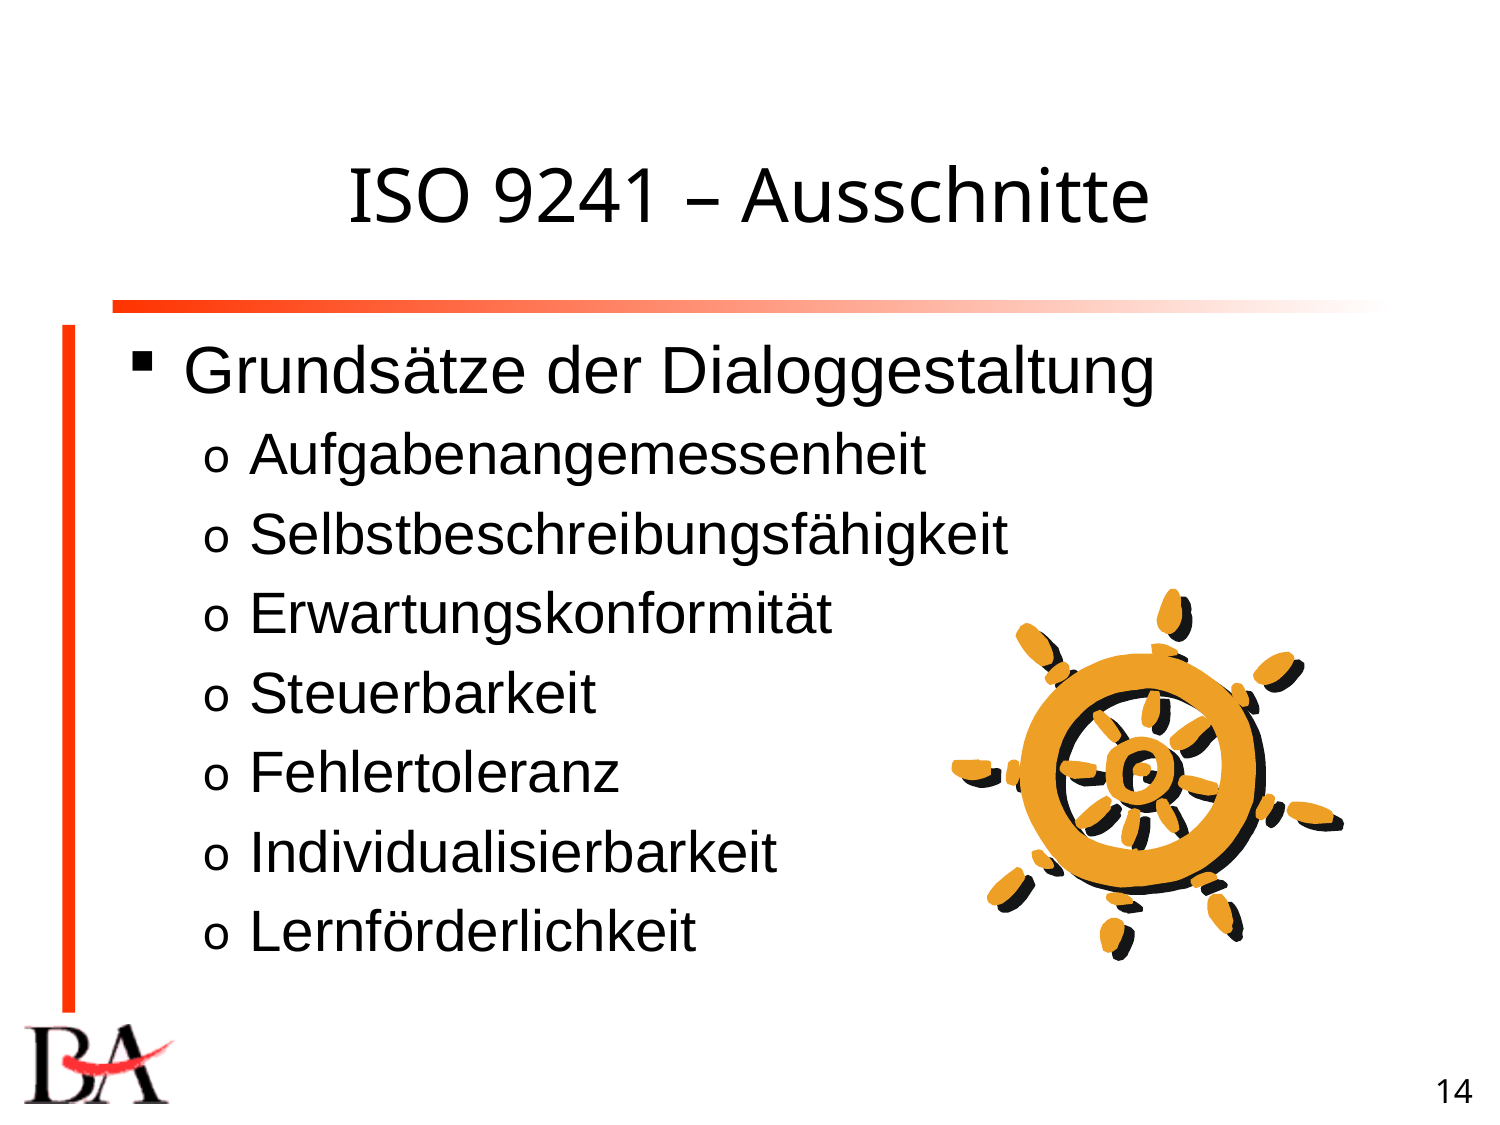

# ISO 9241 – Ausschnitte
Grundsätze der Dialoggestaltung
Aufgabenangemessenheit
Selbstbeschreibungsfähigkeit
Erwartungskonformität
Steuerbarkeit
Fehlertoleranz
Individualisierbarkeit
Lernförderlichkeit